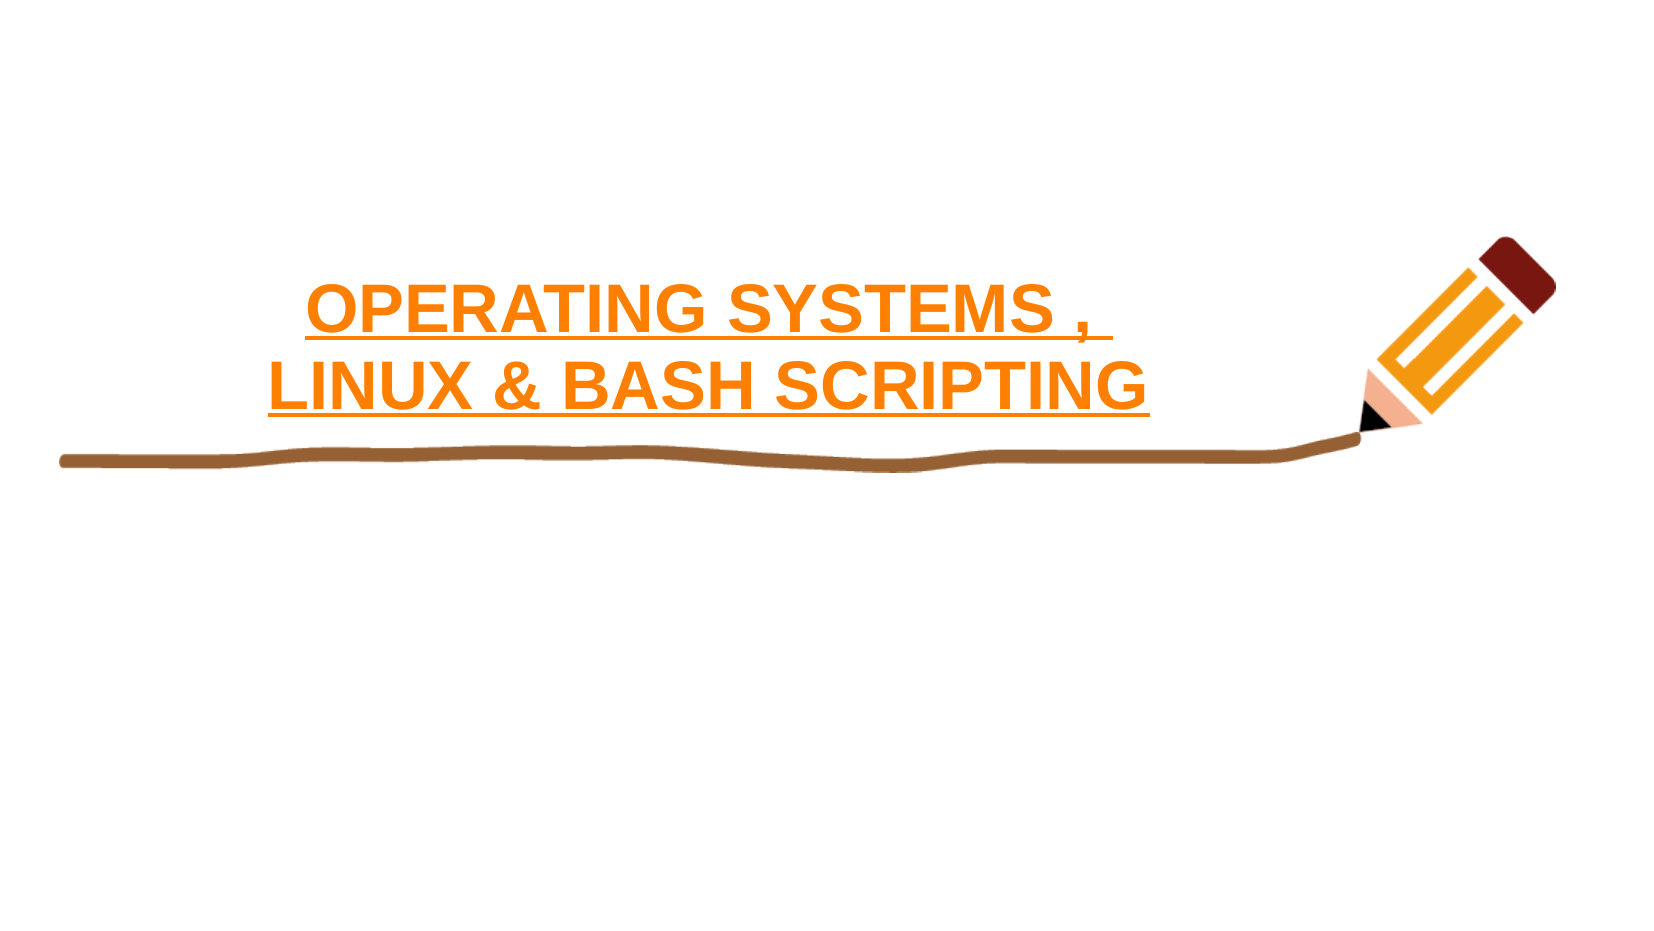

# OPERATING SYSTEMS , LINUX & BASH SCRIPTING